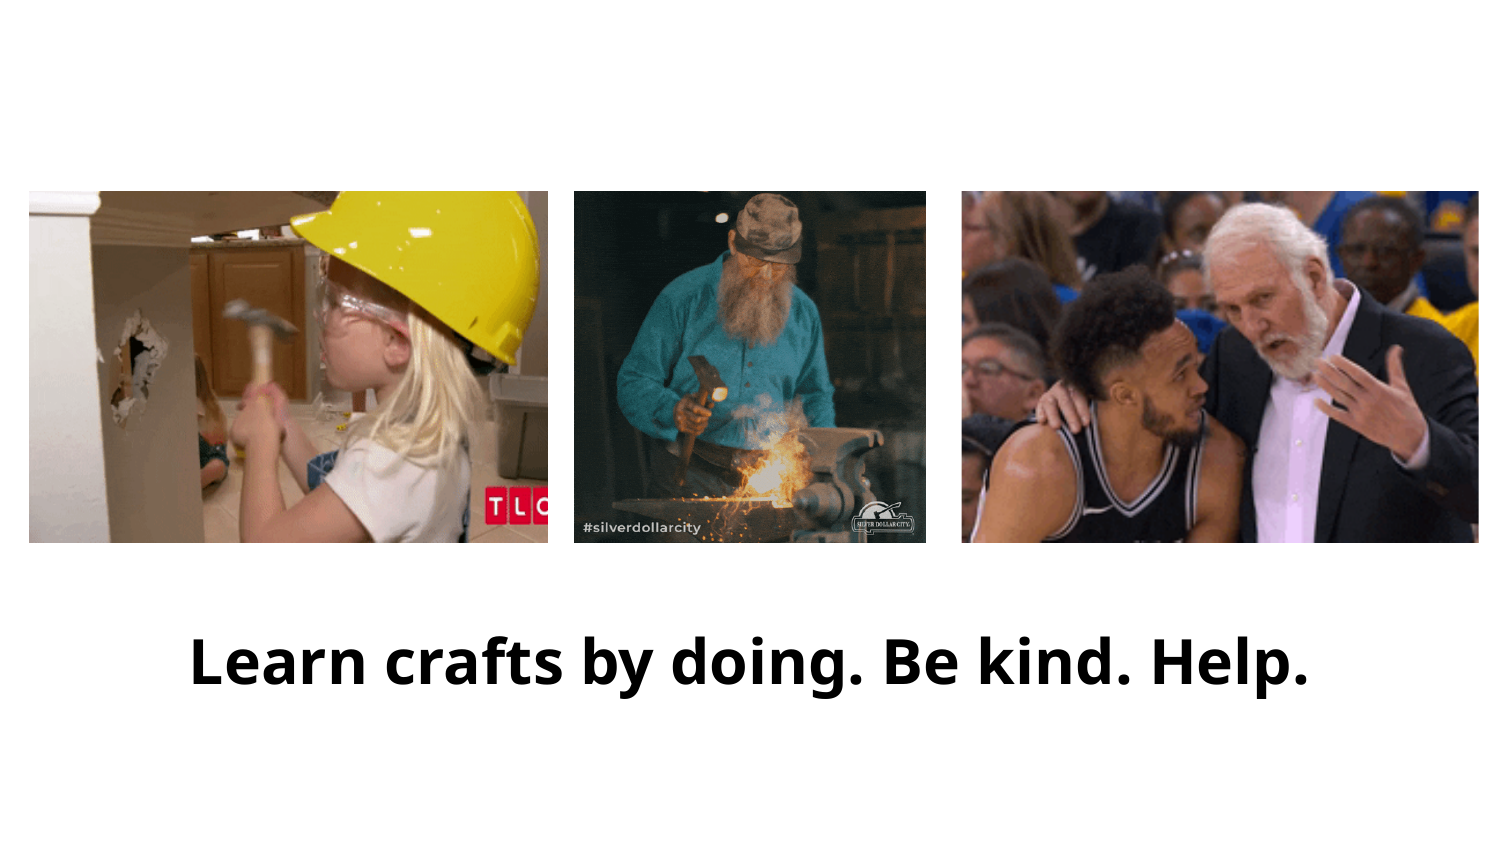

# Learn crafts by doing. Be kind. Help.